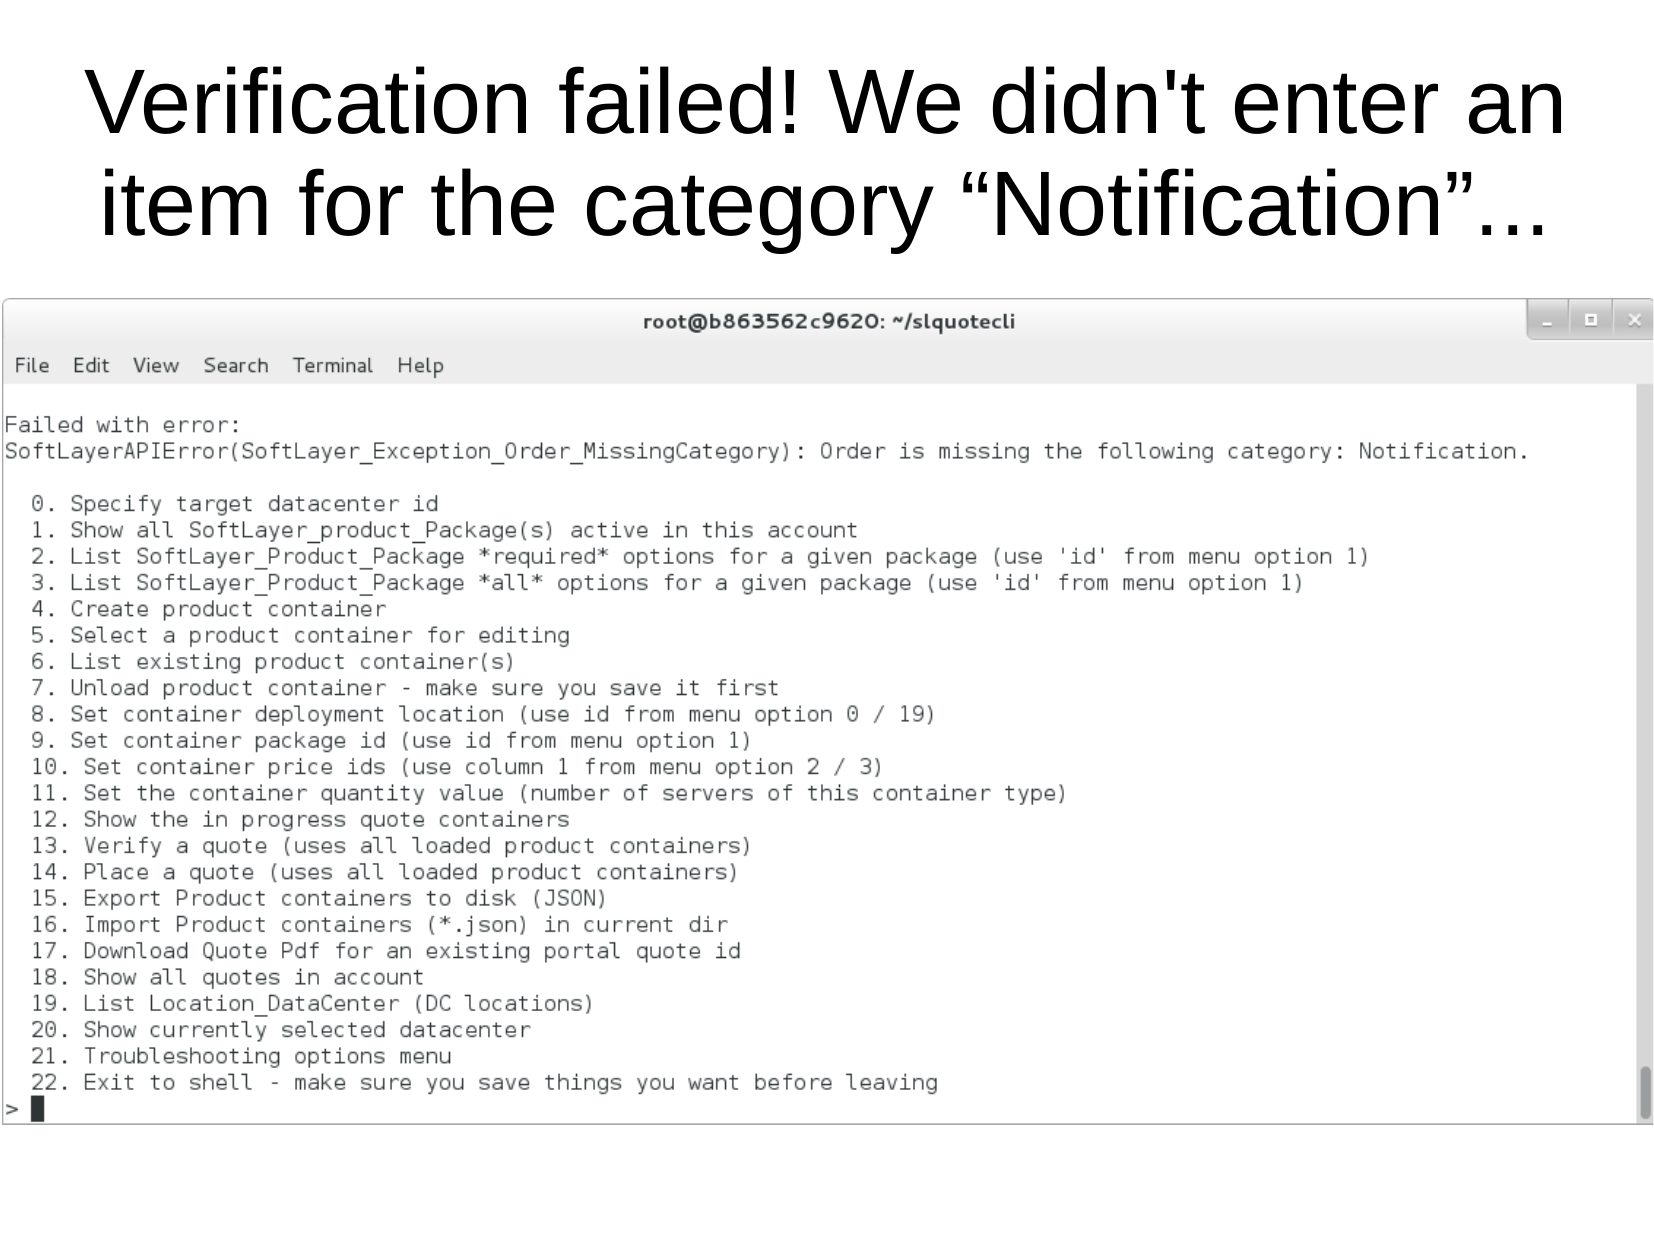

# Verification failed! We didn't enter an item for the category “Notification”...